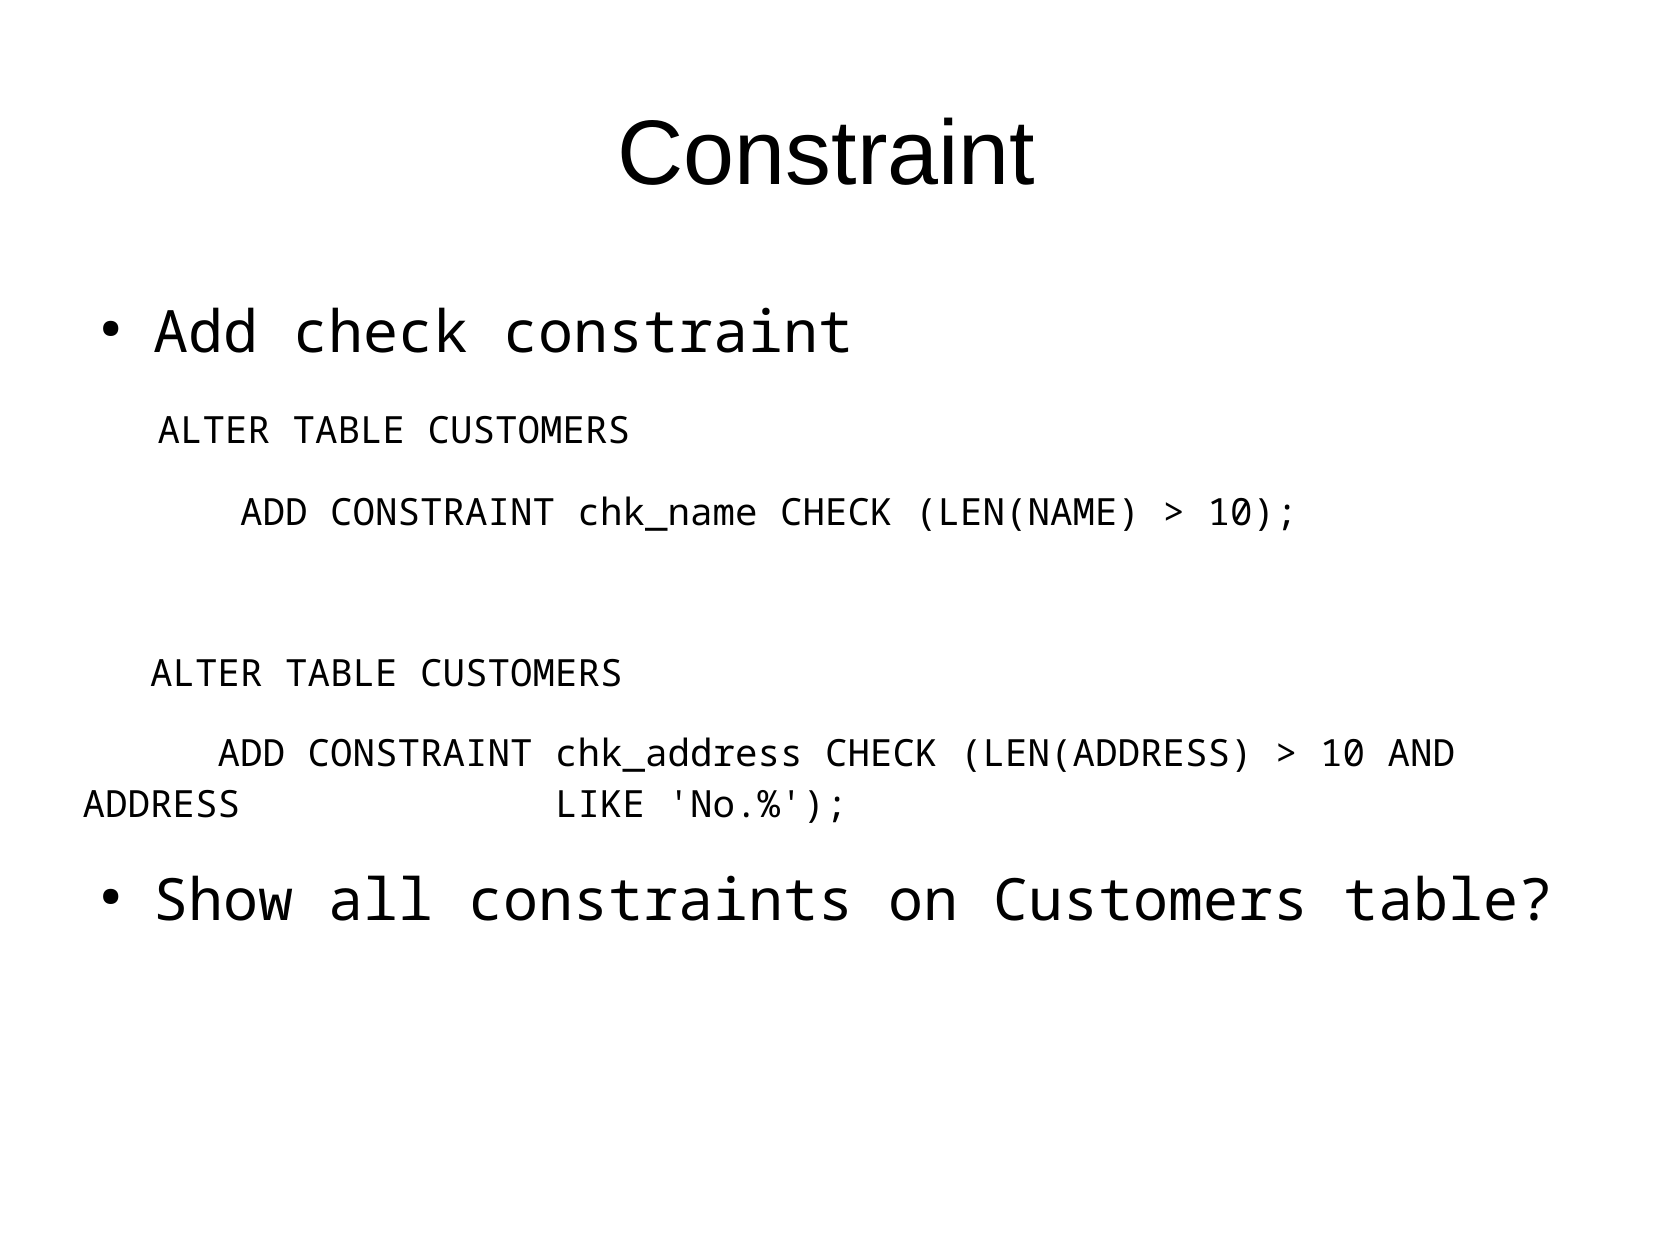

# Constraint
Add check constraint
 ALTER TABLE CUSTOMERS
 ADD CONSTRAINT chk_name CHECK (LEN(NAME) > 10);
 ALTER TABLE CUSTOMERS
 ADD CONSTRAINT chk_address CHECK (LEN(ADDRESS) > 10 AND ADDRESS LIKE 'No.%');
Show all constraints on Customers table?